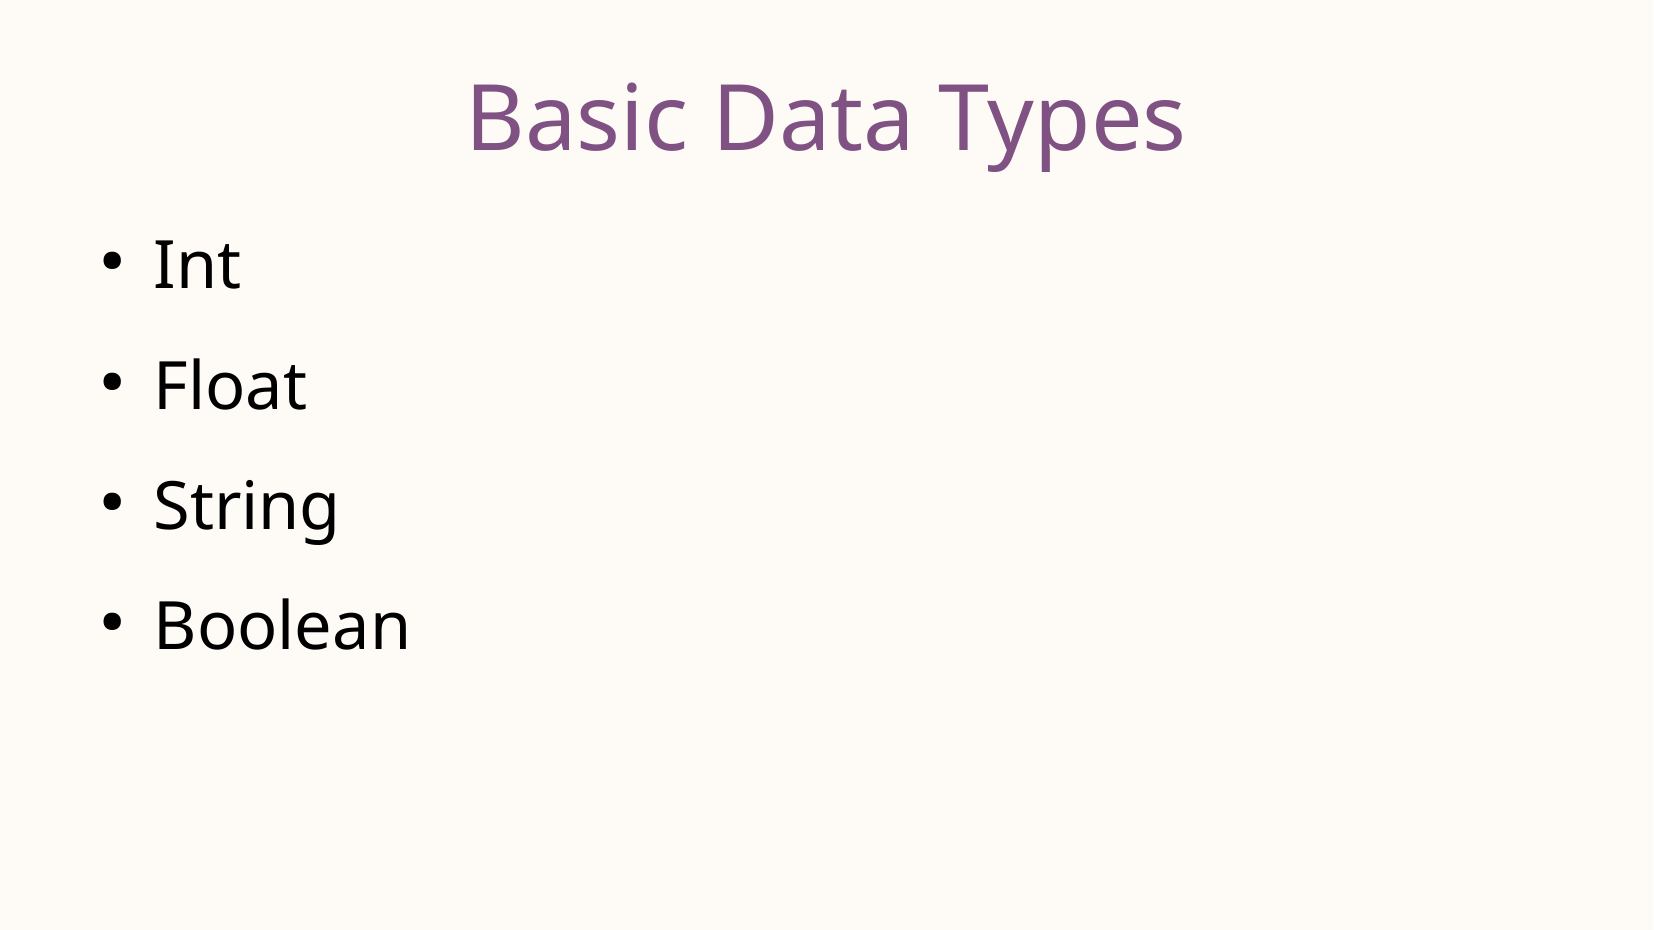

# Basic Data Types
Int
Float
String
Boolean